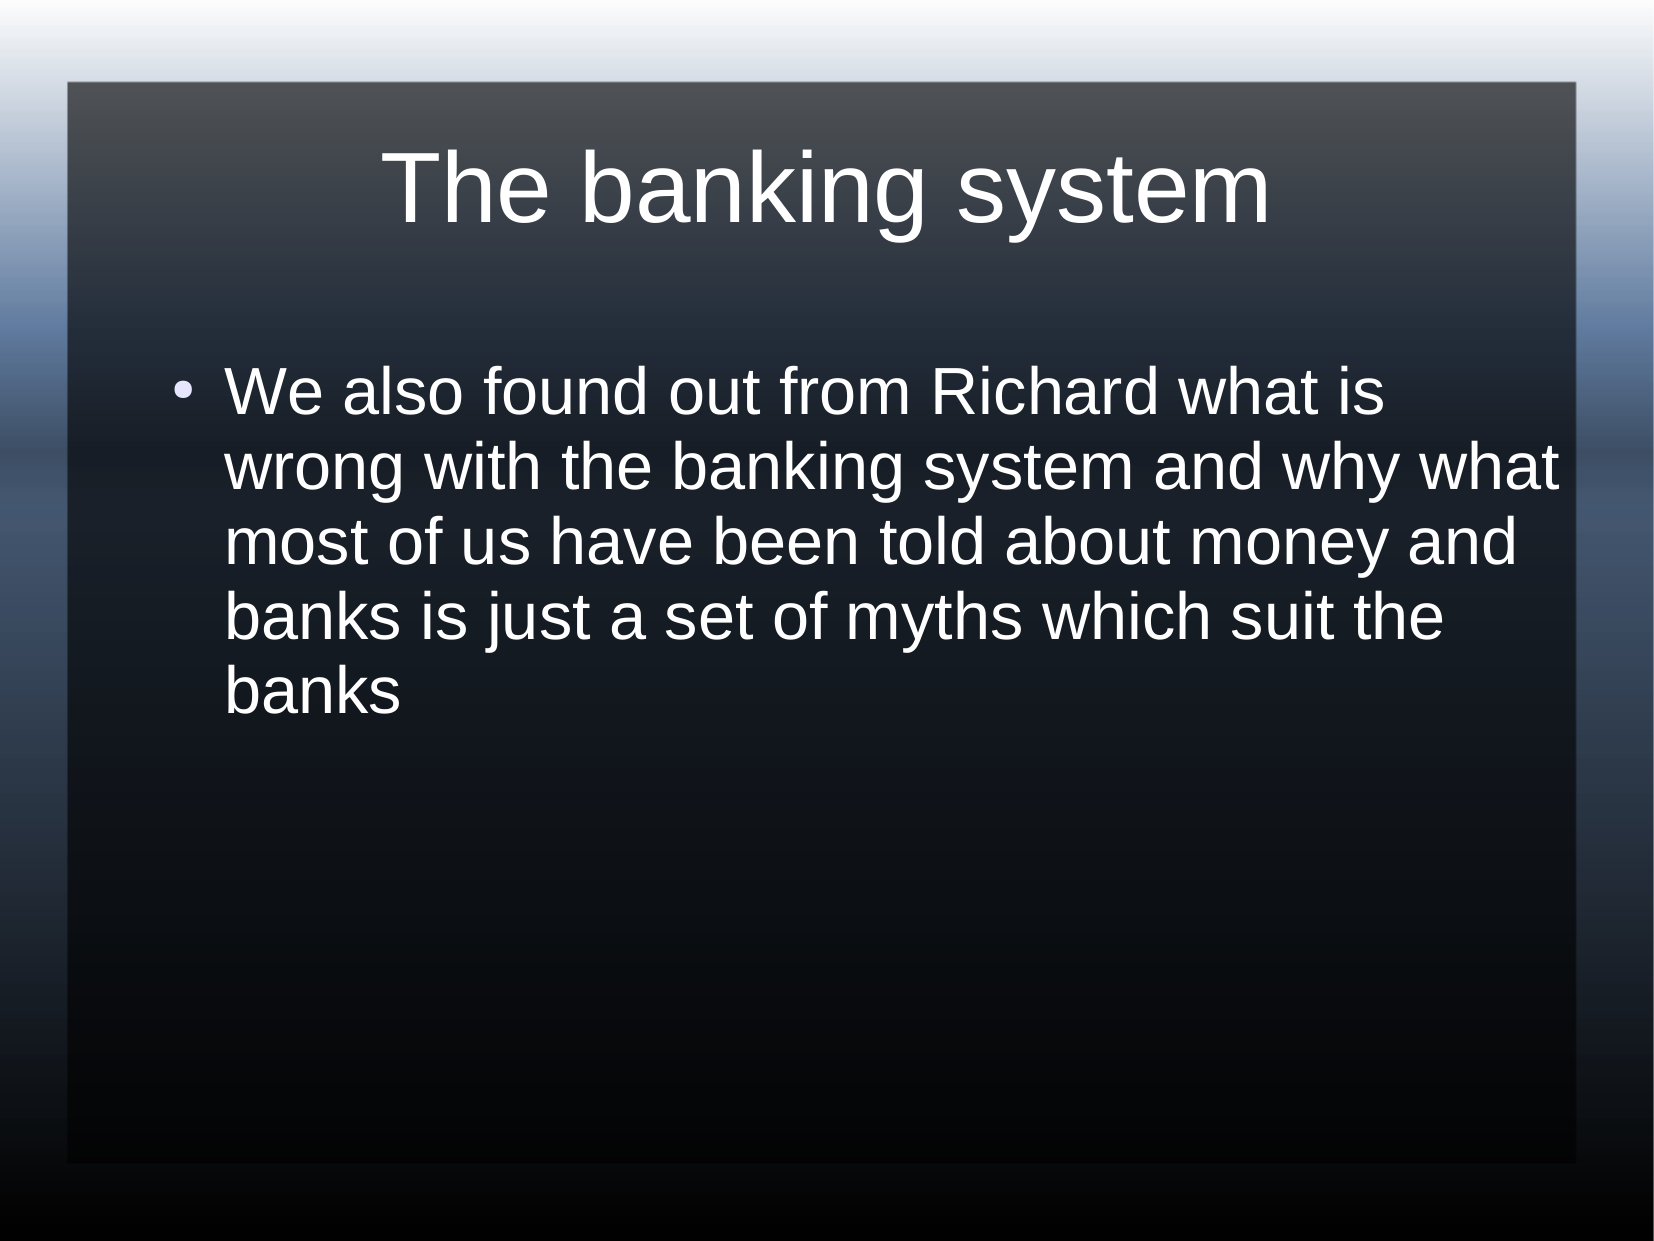

# The banking system
We also found out from Richard what is wrong with the banking system and why what most of us have been told about money and banks is just a set of myths which suit the banks